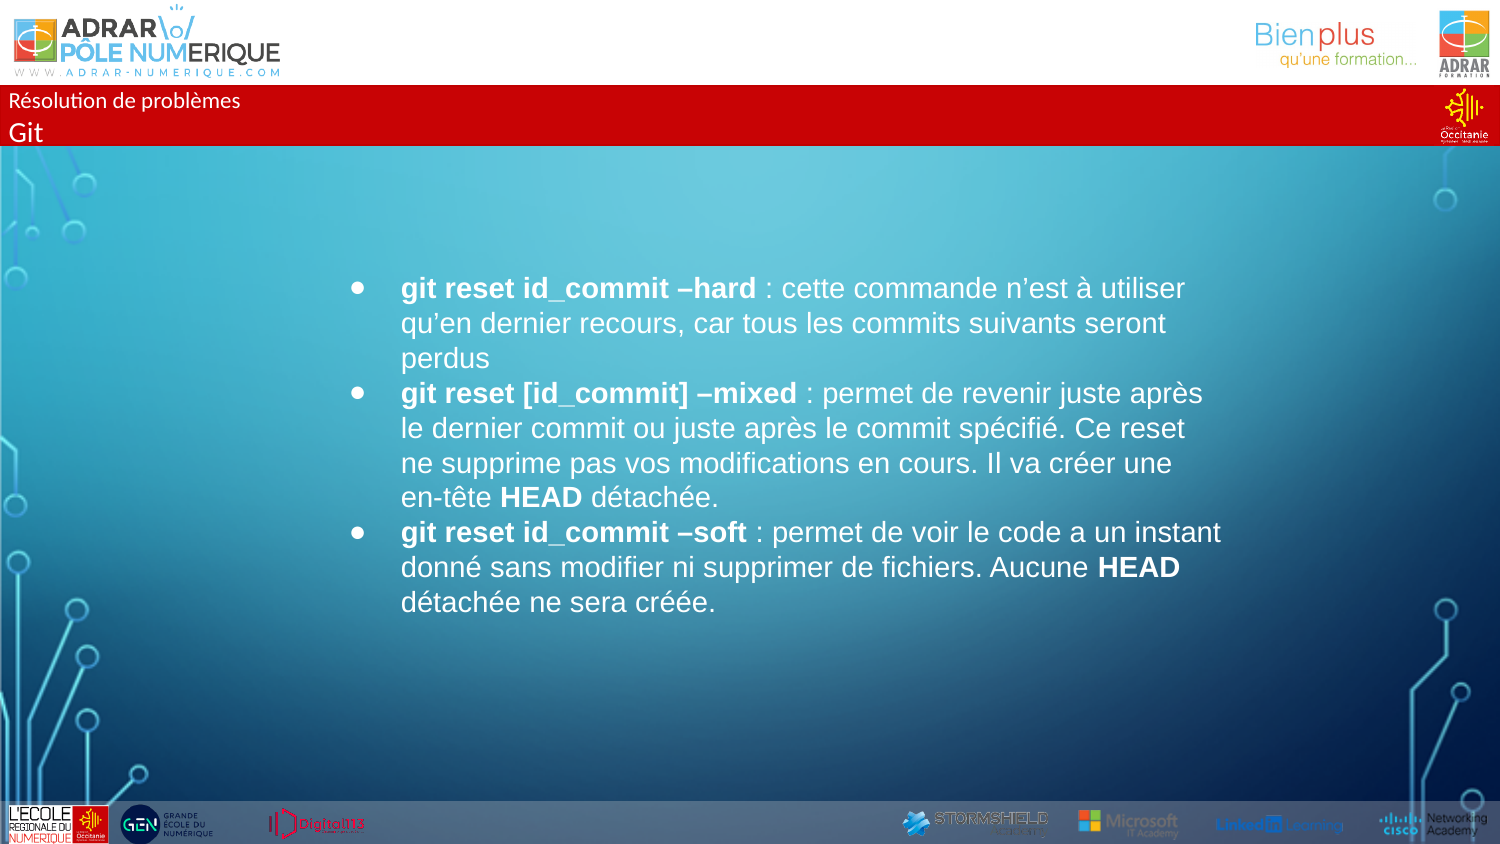

Résolution de problèmes
Git
git reset id_commit –hard : cette commande n’est à utiliser qu’en dernier recours, car tous les commits suivants seront perdus
git reset [id_commit] –mixed : permet de revenir juste après le dernier commit ou juste après le commit spécifié. Ce reset ne supprime pas vos modifications en cours. Il va créer une en-tête HEAD détachée.
git reset id_commit –soft : permet de voir le code a un instant donné sans modifier ni supprimer de fichiers. Aucune HEAD détachée ne sera créée.